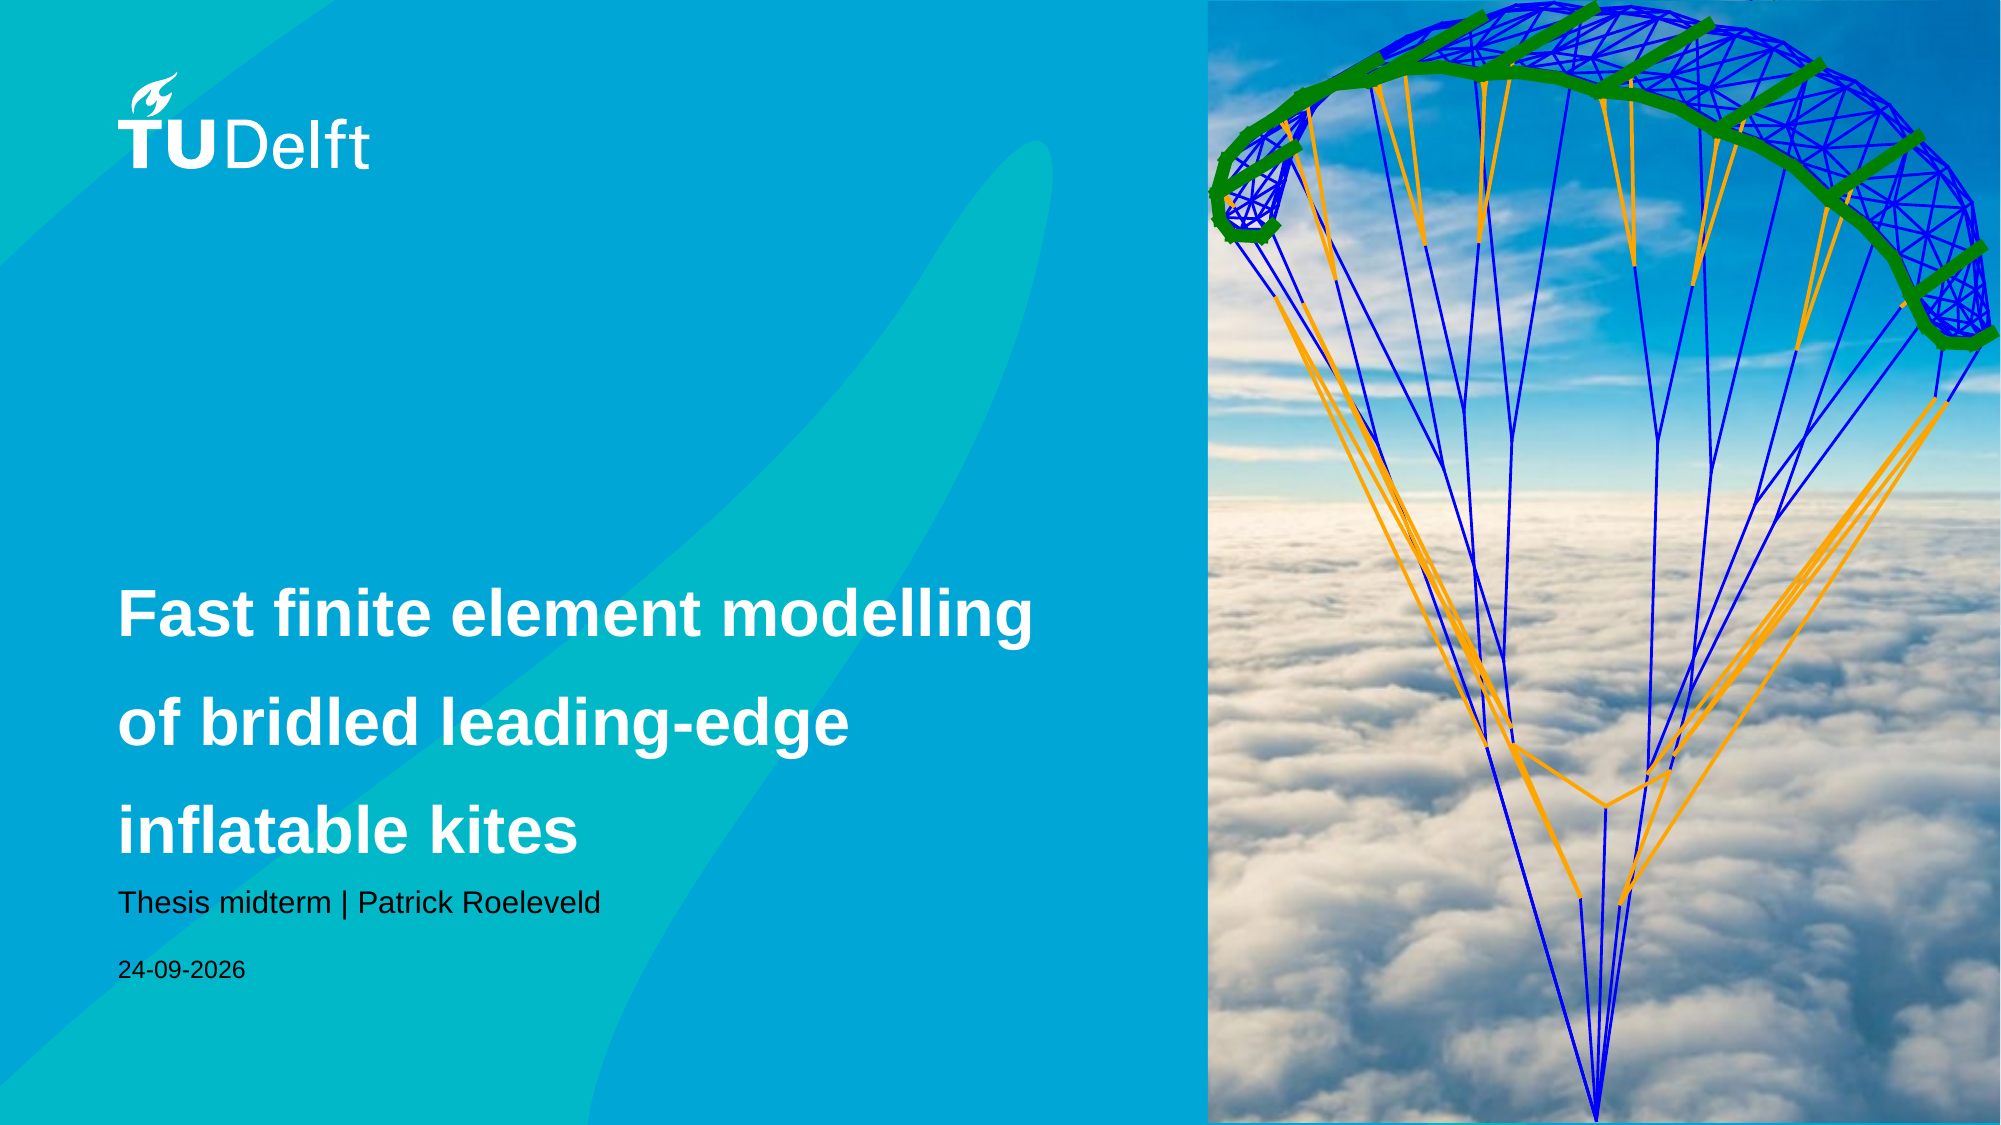

# Title slide + image
Fast finite element modelling of bridled leading-edge inflatable kites
Thesis midterm | Patrick Roeleveld